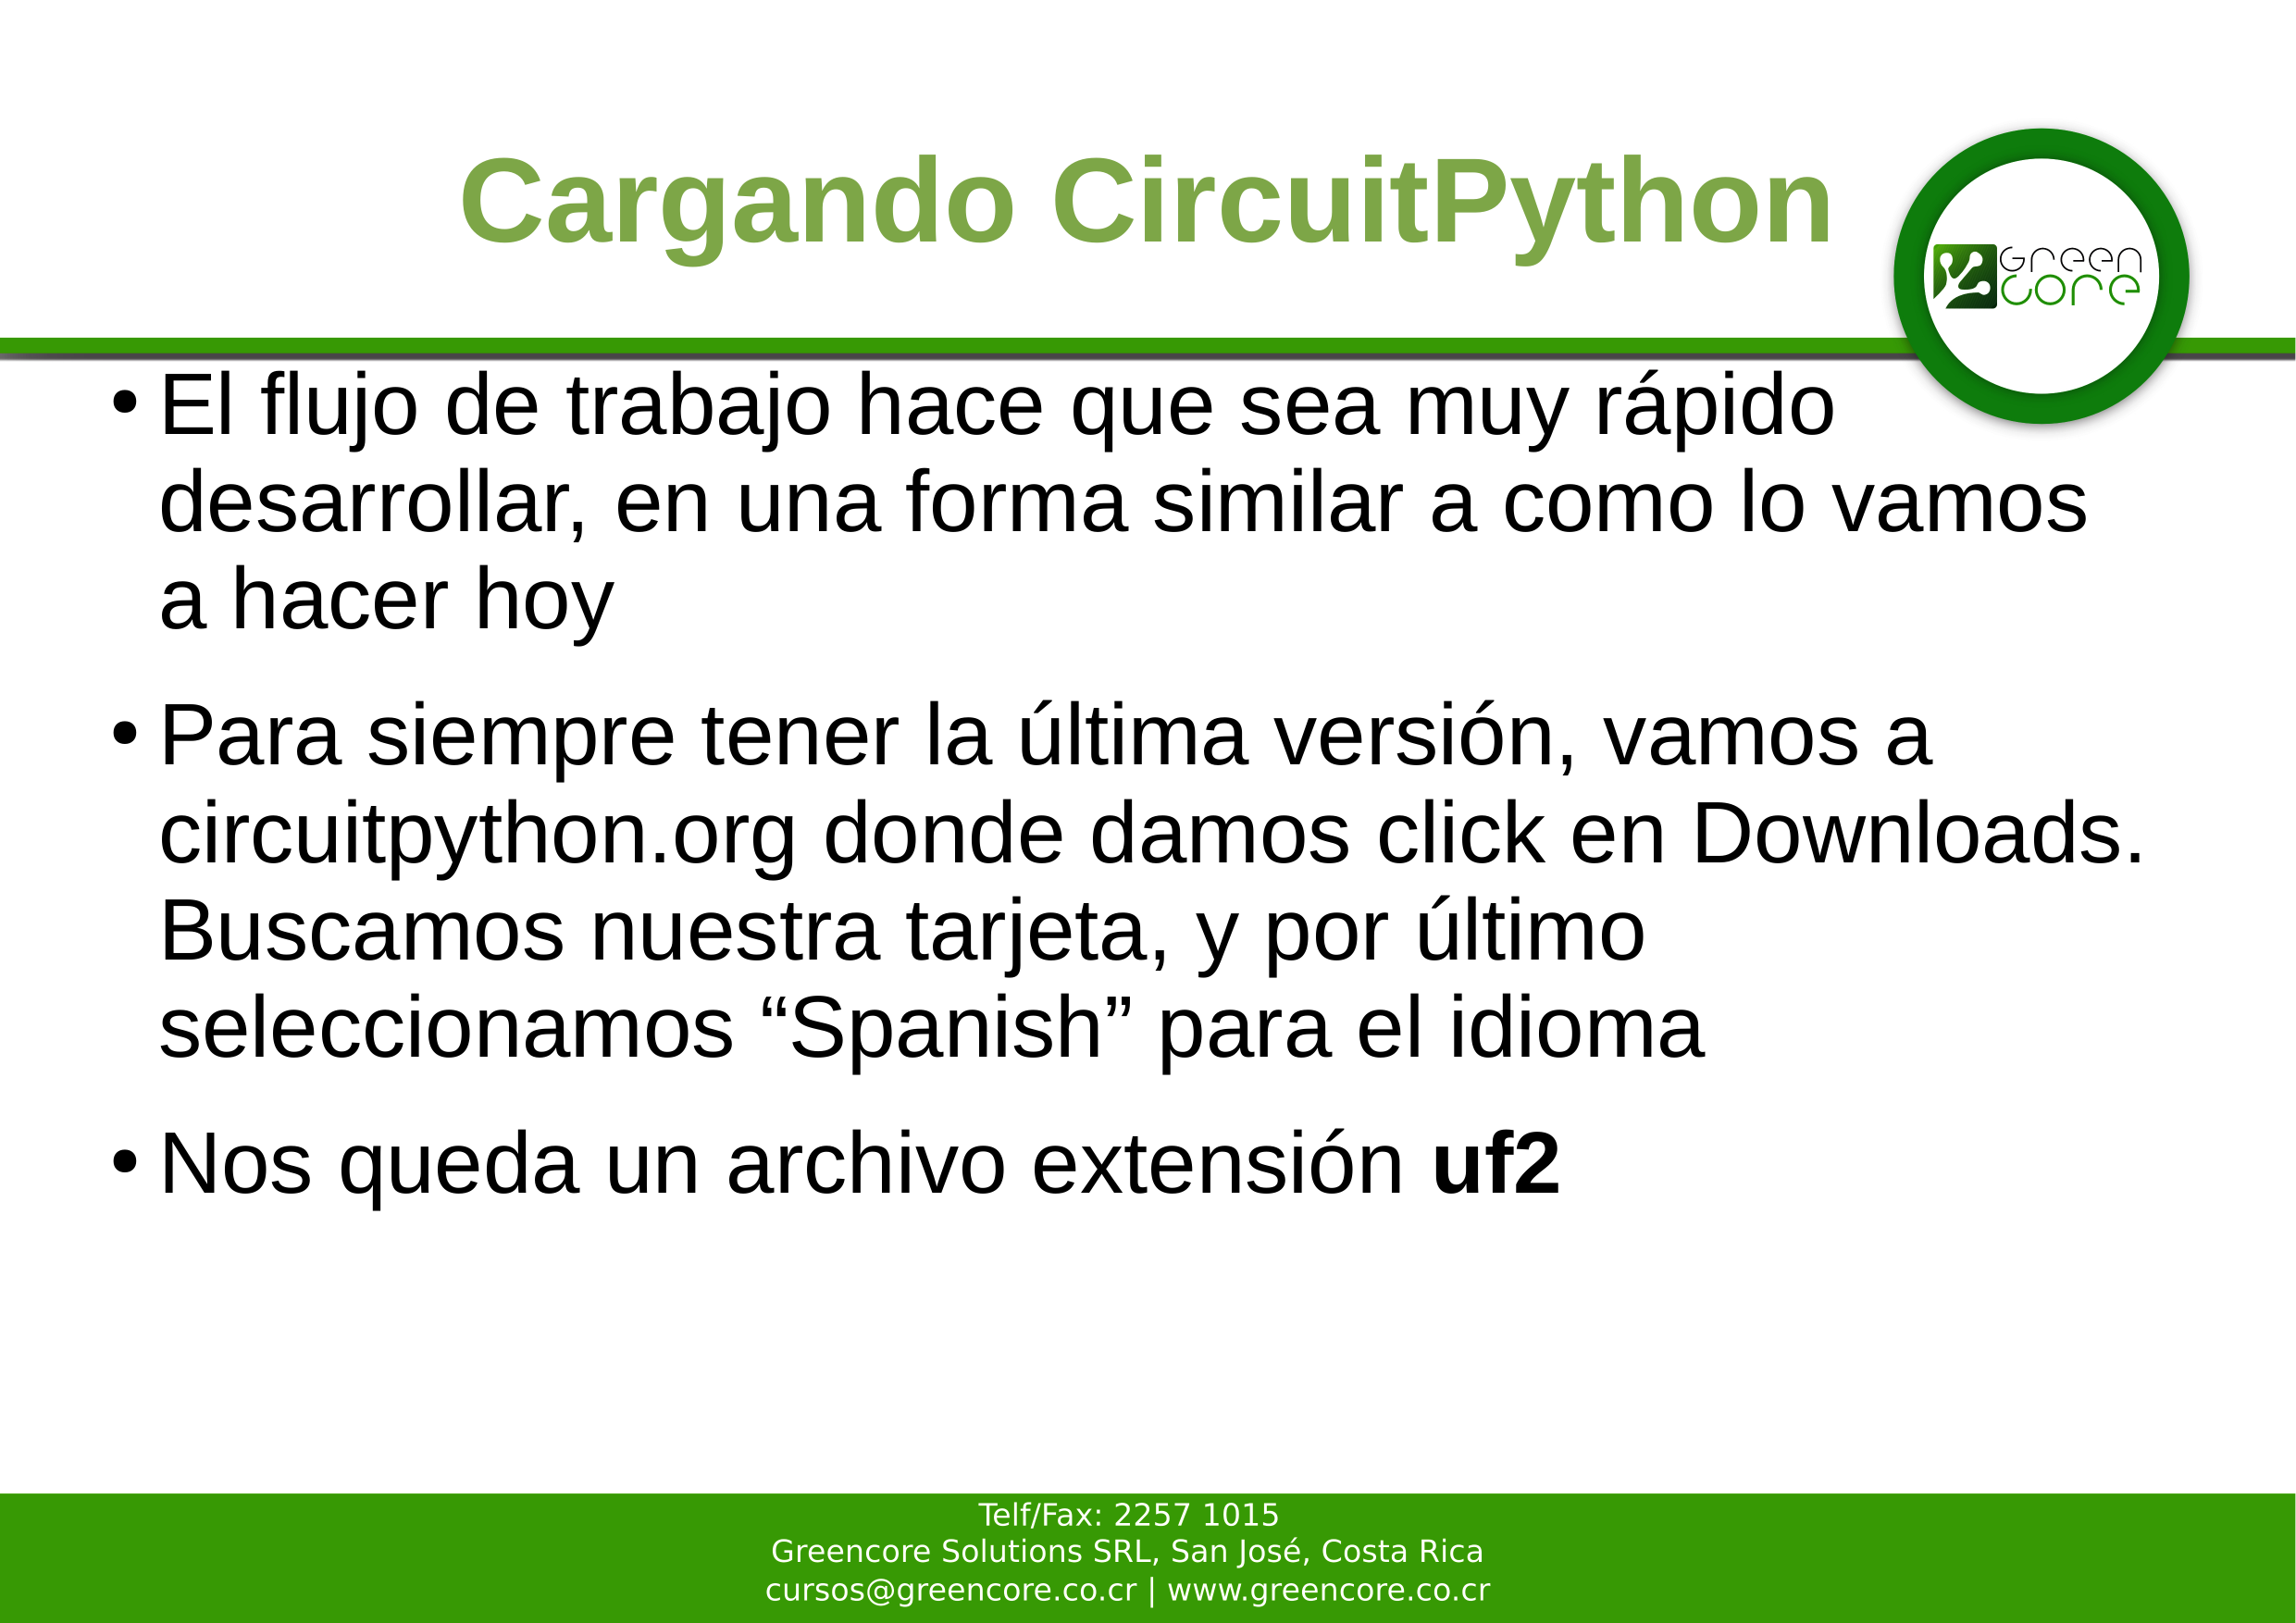

# Cargando CircuitPython
El flujo de trabajo hace que sea muy rápido desarrollar, en una forma similar a como lo vamos a hacer hoy
Para siempre tener la última versión, vamos a circuitpython.org donde damos click en Downloads. Buscamos nuestra tarjeta, y por último seleccionamos “Spanish” para el idioma
Nos queda un archivo extensión uf2